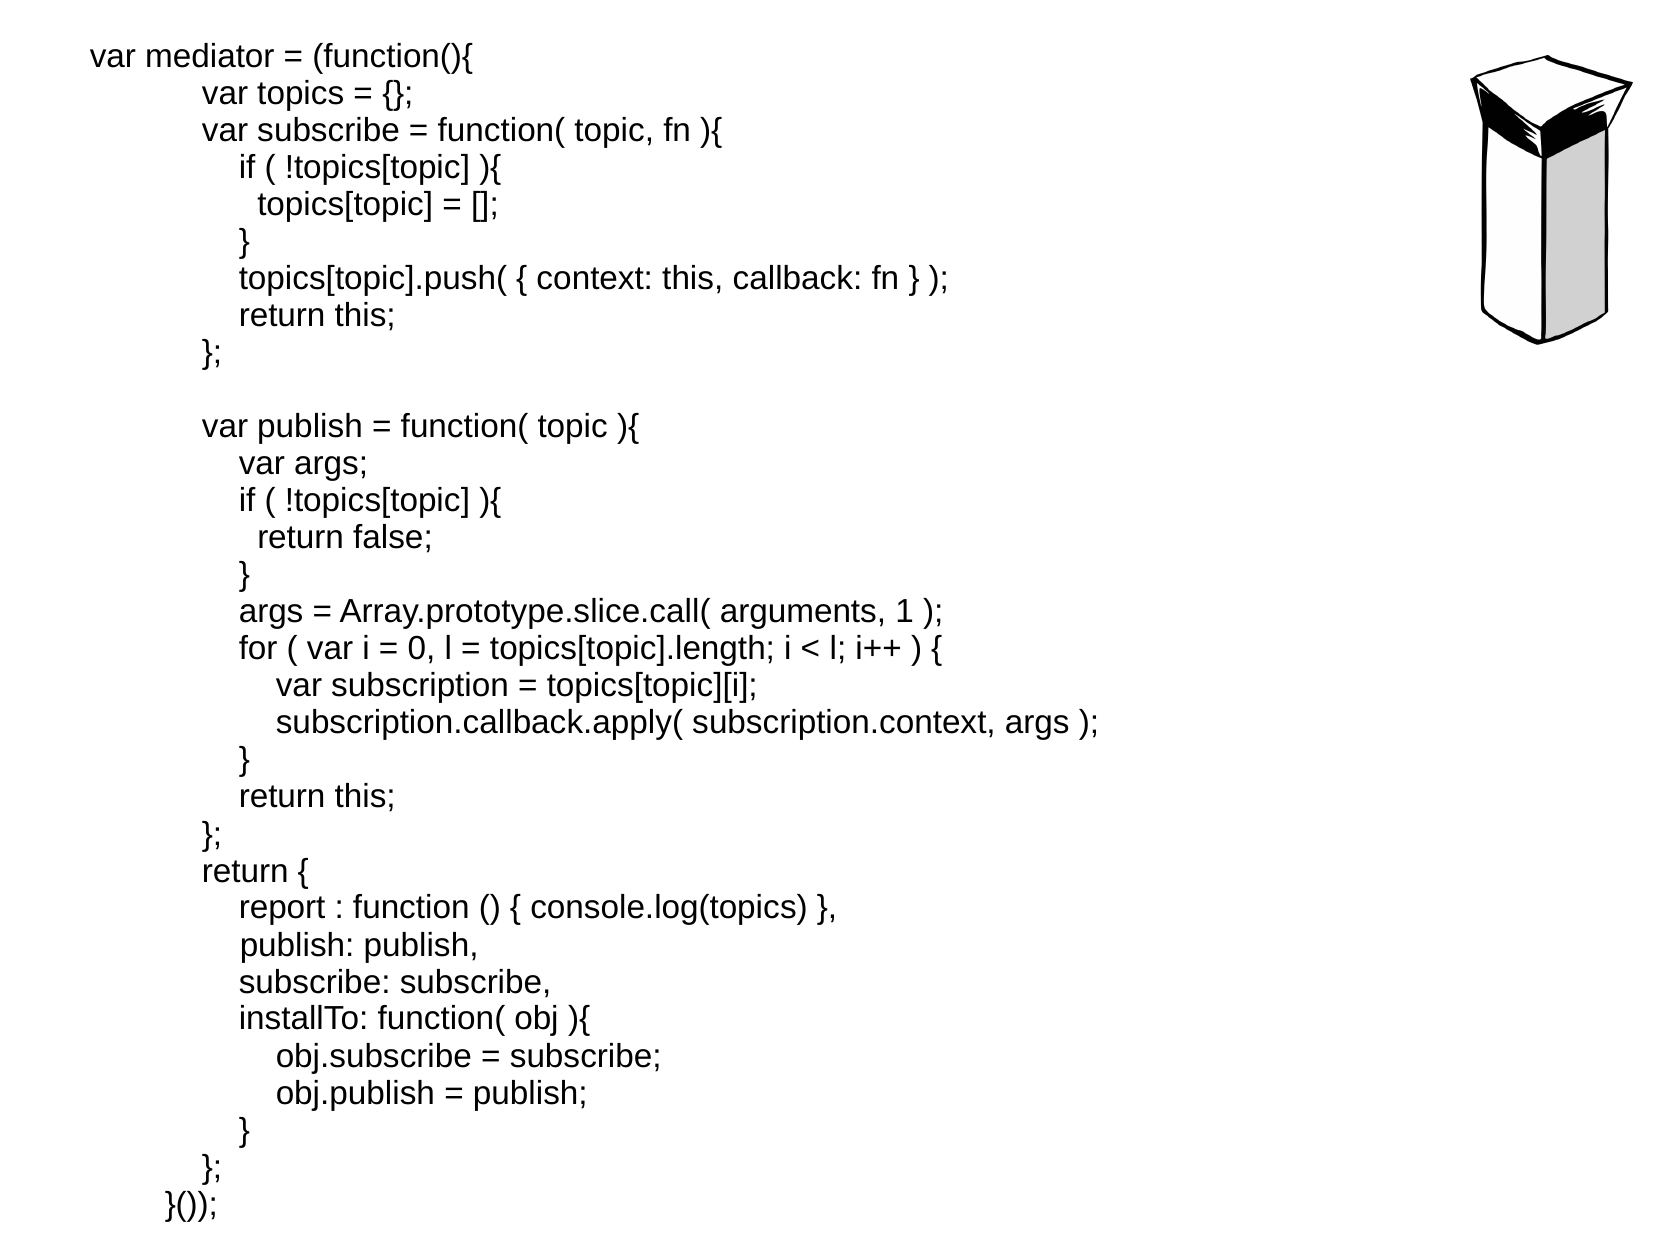

var mediator = (function(){
	 var topics = {};
	 var subscribe = function( topic, fn ){
	 if ( !topics[topic] ){
	 topics[topic] = [];
	 }
	 topics[topic].push( { context: this, callback: fn } );
	 return this;
	 };
	 var publish = function( topic ){
	 var args;
	 if ( !topics[topic] ){
	 return false;
	 }
	 args = Array.prototype.slice.call( arguments, 1 );
	 for ( var i = 0, l = topics[topic].length; i < l; i++ ) {
	 var subscription = topics[topic][i];
	 subscription.callback.apply( subscription.context, args );
	 }
	 return this;
	 };
	 return {
	 report : function () { console.log(topics) },
	 	publish: publish,
	 subscribe: subscribe,
	 installTo: function( obj ){
	 obj.subscribe = subscribe;
	 obj.publish = publish;
	 }
	 };
	}());